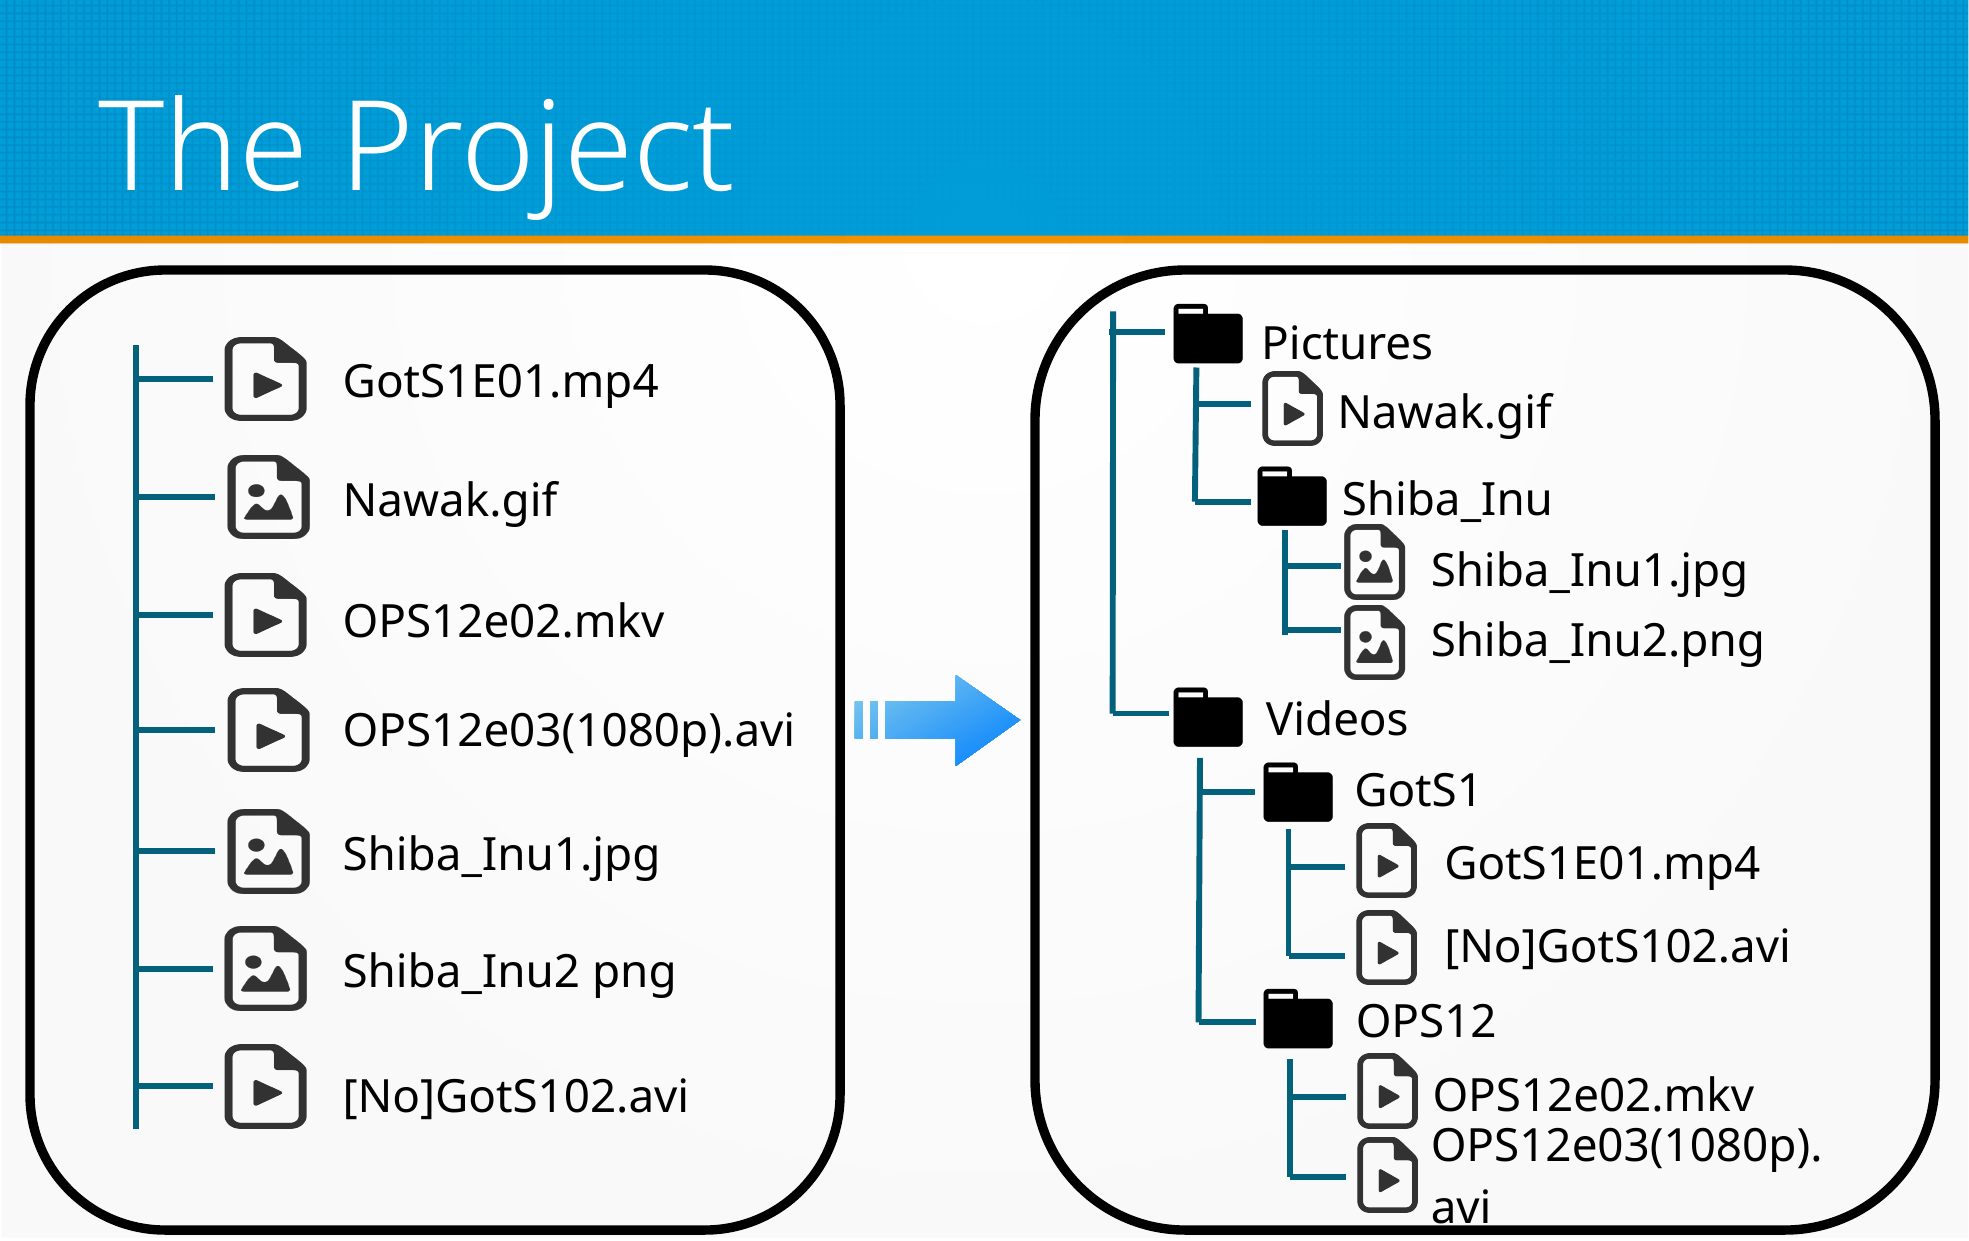

# The Project
Pictures
GotS1E01.mp4
Nawak.gif
Nawak.gif
Shiba_Inu
Shiba_Inu1.jpg
OPS12e02.mkv
Shiba_Inu2.png
OPS12e03(1080p).avi
Videos
GotS1
Shiba_Inu1.jpg
GotS1E01.mp4
[No]GotS102.avi
Shiba_Inu2 png
OPS12
[No]GotS102.avi
OPS12e02.mkv
OPS12e03(1080p).avi